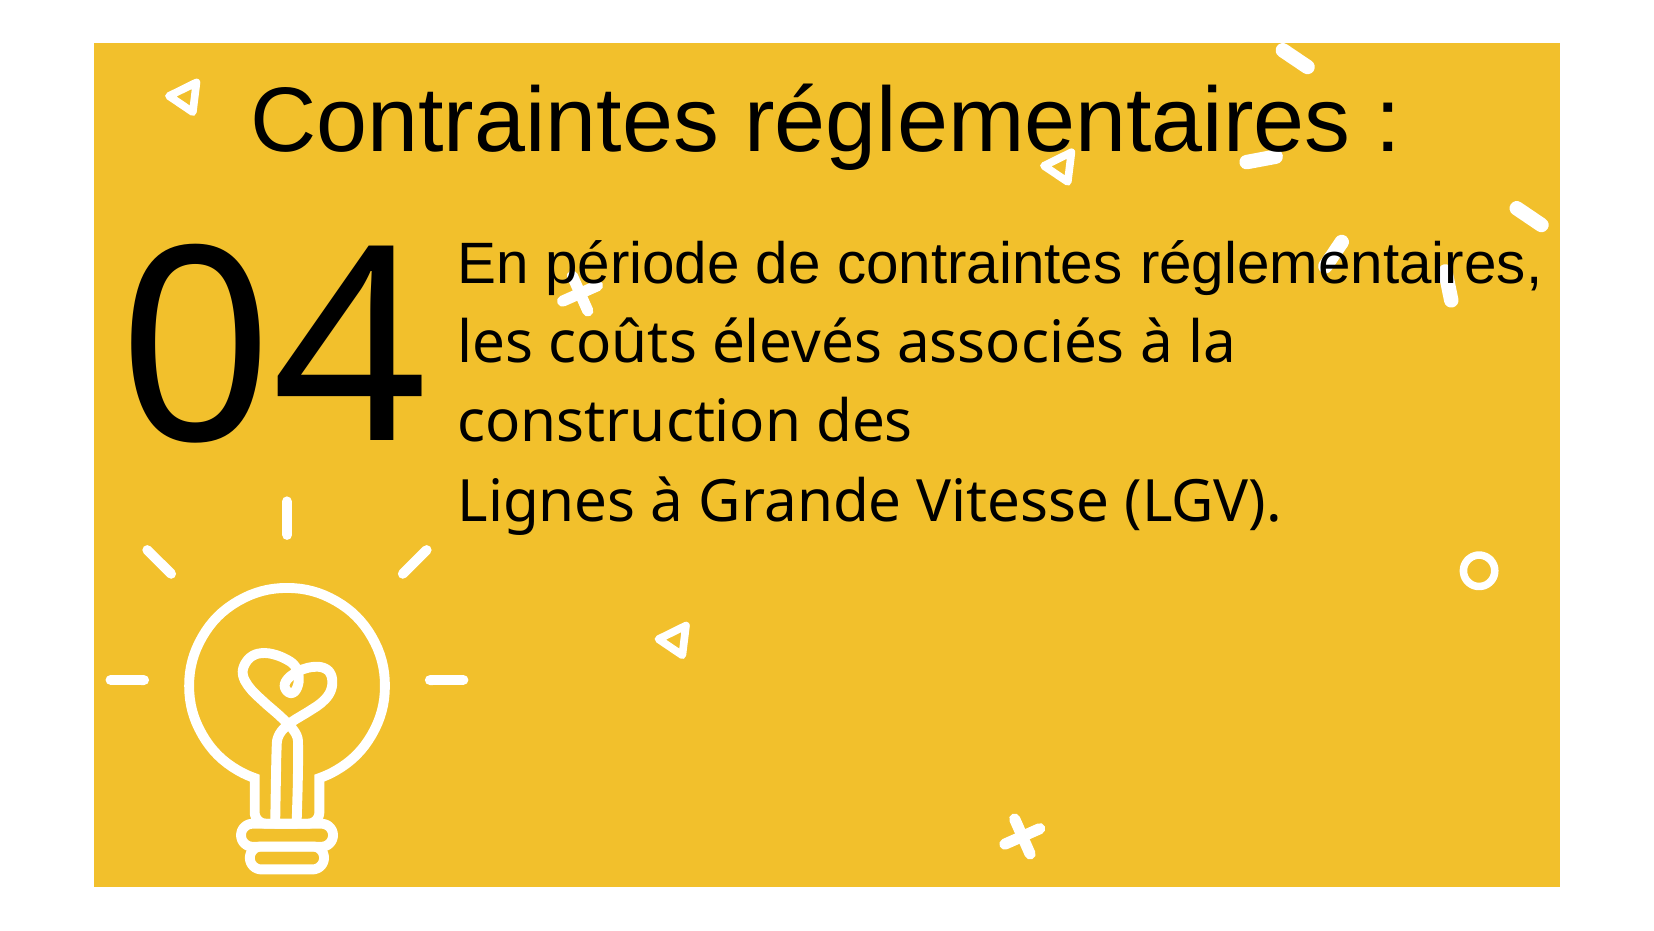

Contraintes réglementaires :
# 04
En période de contraintes réglementaires,
les coûts élevés associés à la construction des
Lignes à Grande Vitesse (LGV).